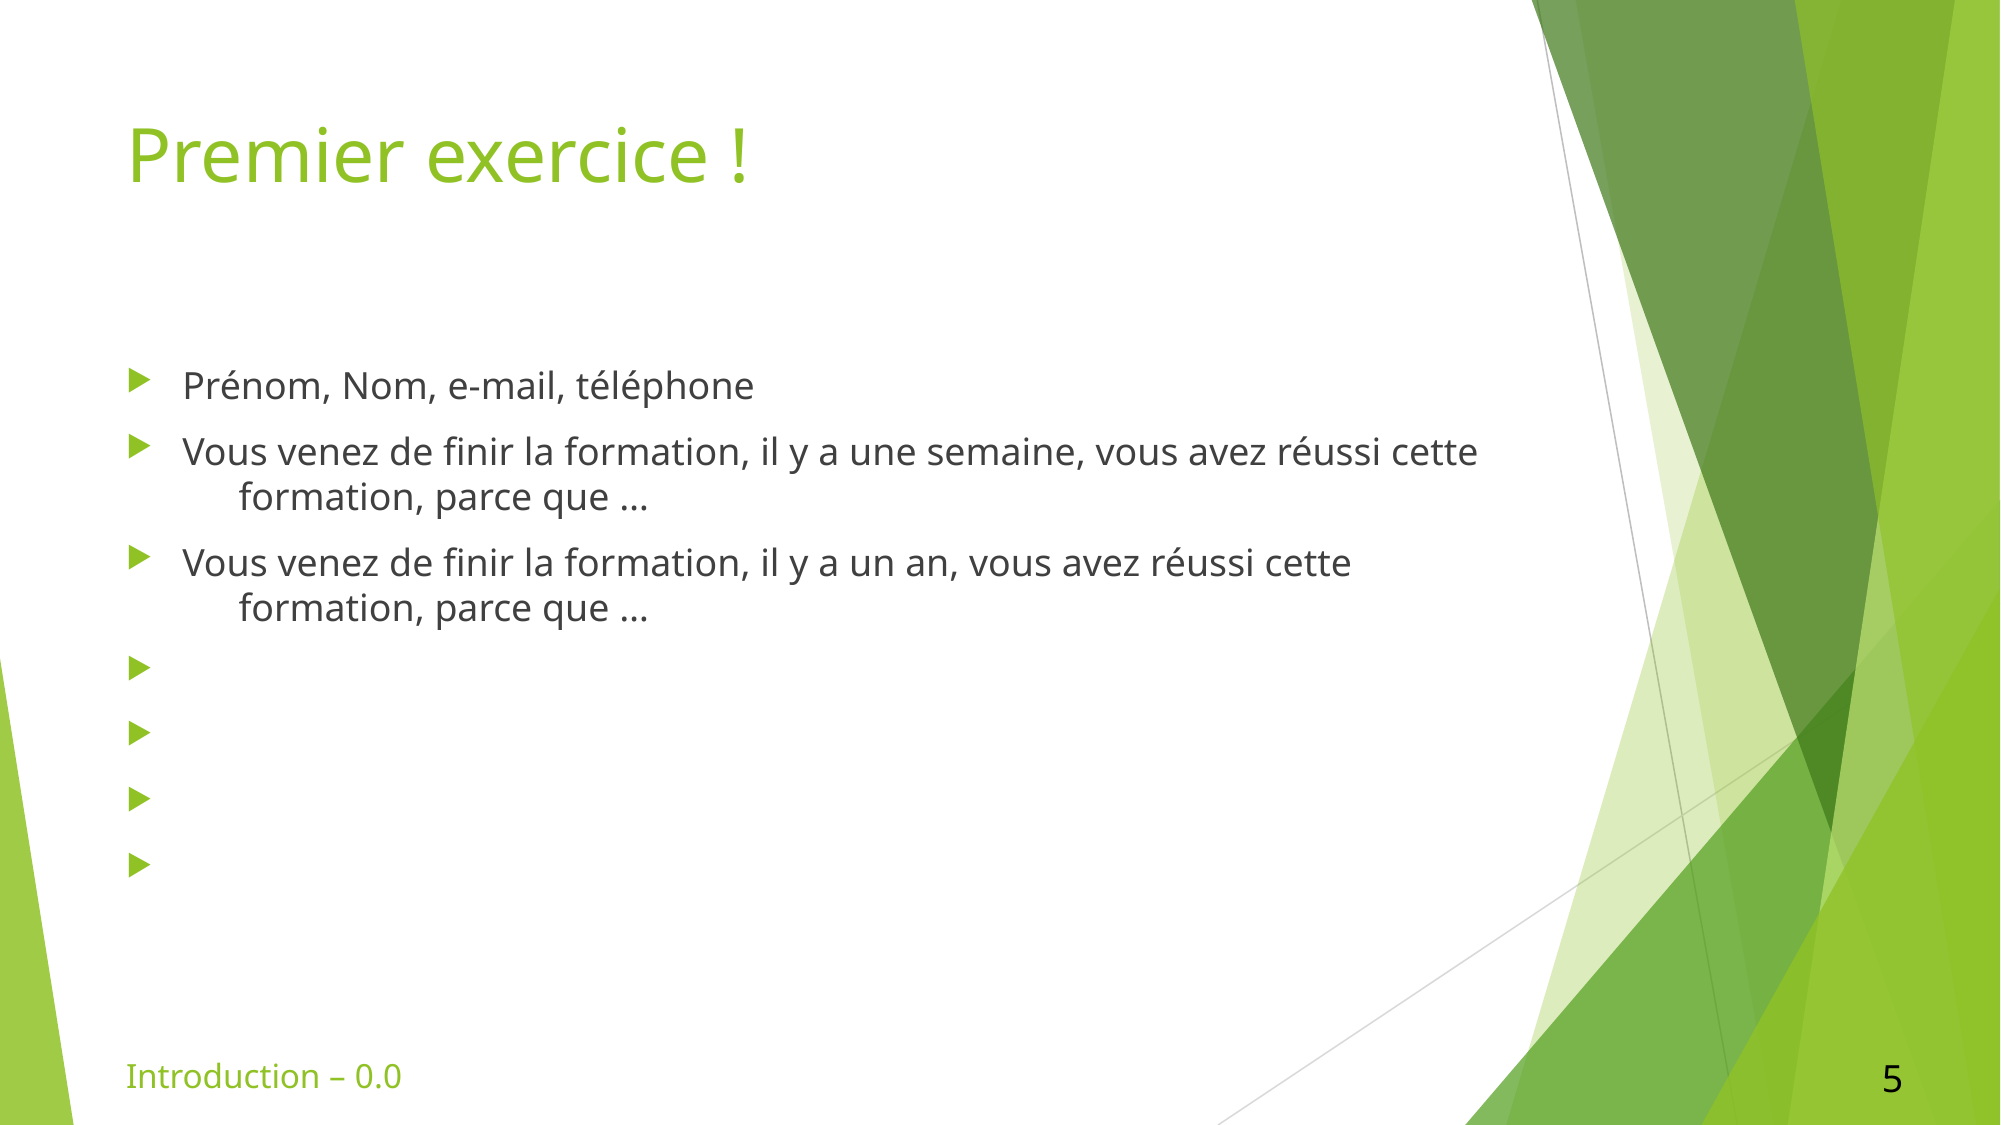

# Premier exercice !
Prénom, Nom, e-mail, téléphone
Vous venez de finir la formation, il y a une semaine, vous avez réussi cette formation, parce que …
Vous venez de finir la formation, il y a un an, vous avez réussi cette formation, parce que …
Introduction – 0.0